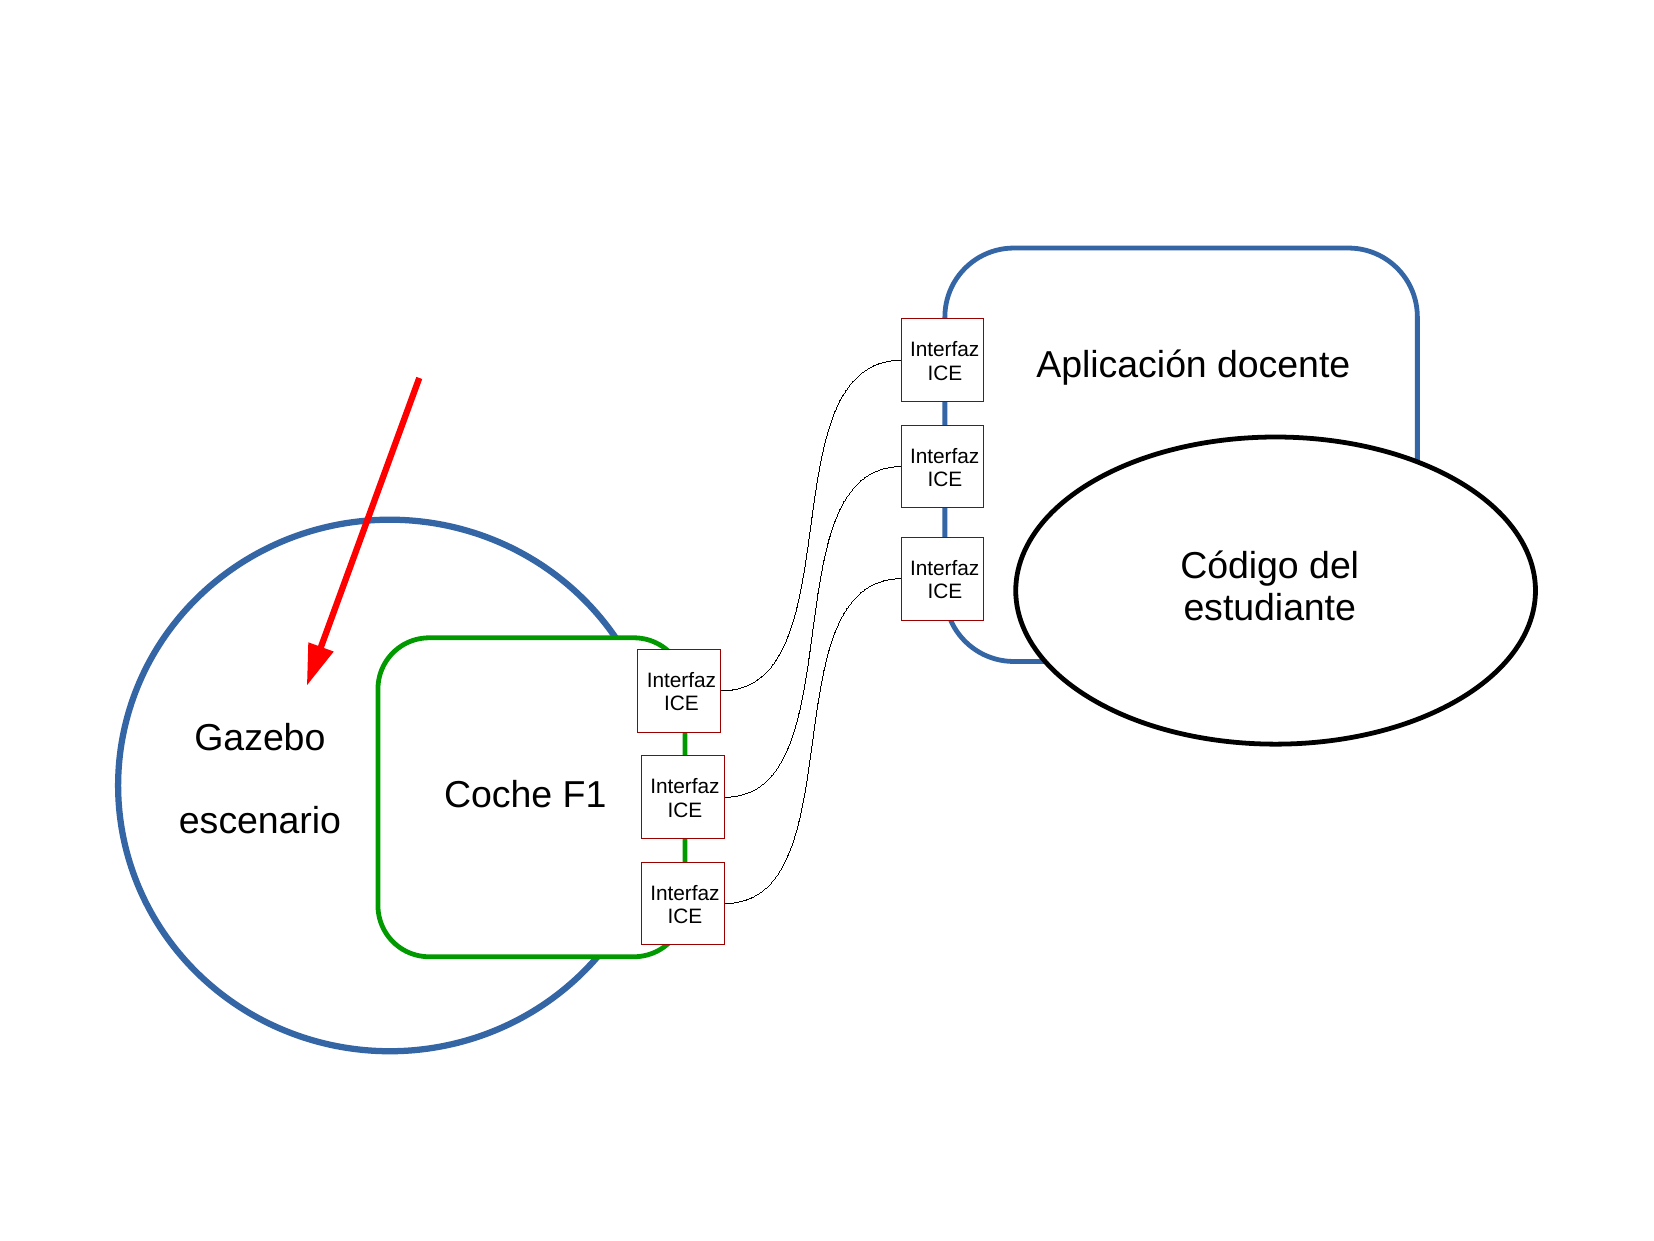

Interfaz
ICE
Aplicación docente
Interfaz
ICE
Código del estudiante
Interfaz
ICE
Interfaz
ICE
Interfaz
ICE
Gazebo
escenario
Coche F1
Interfaz
ICE
Interfaz
ICE